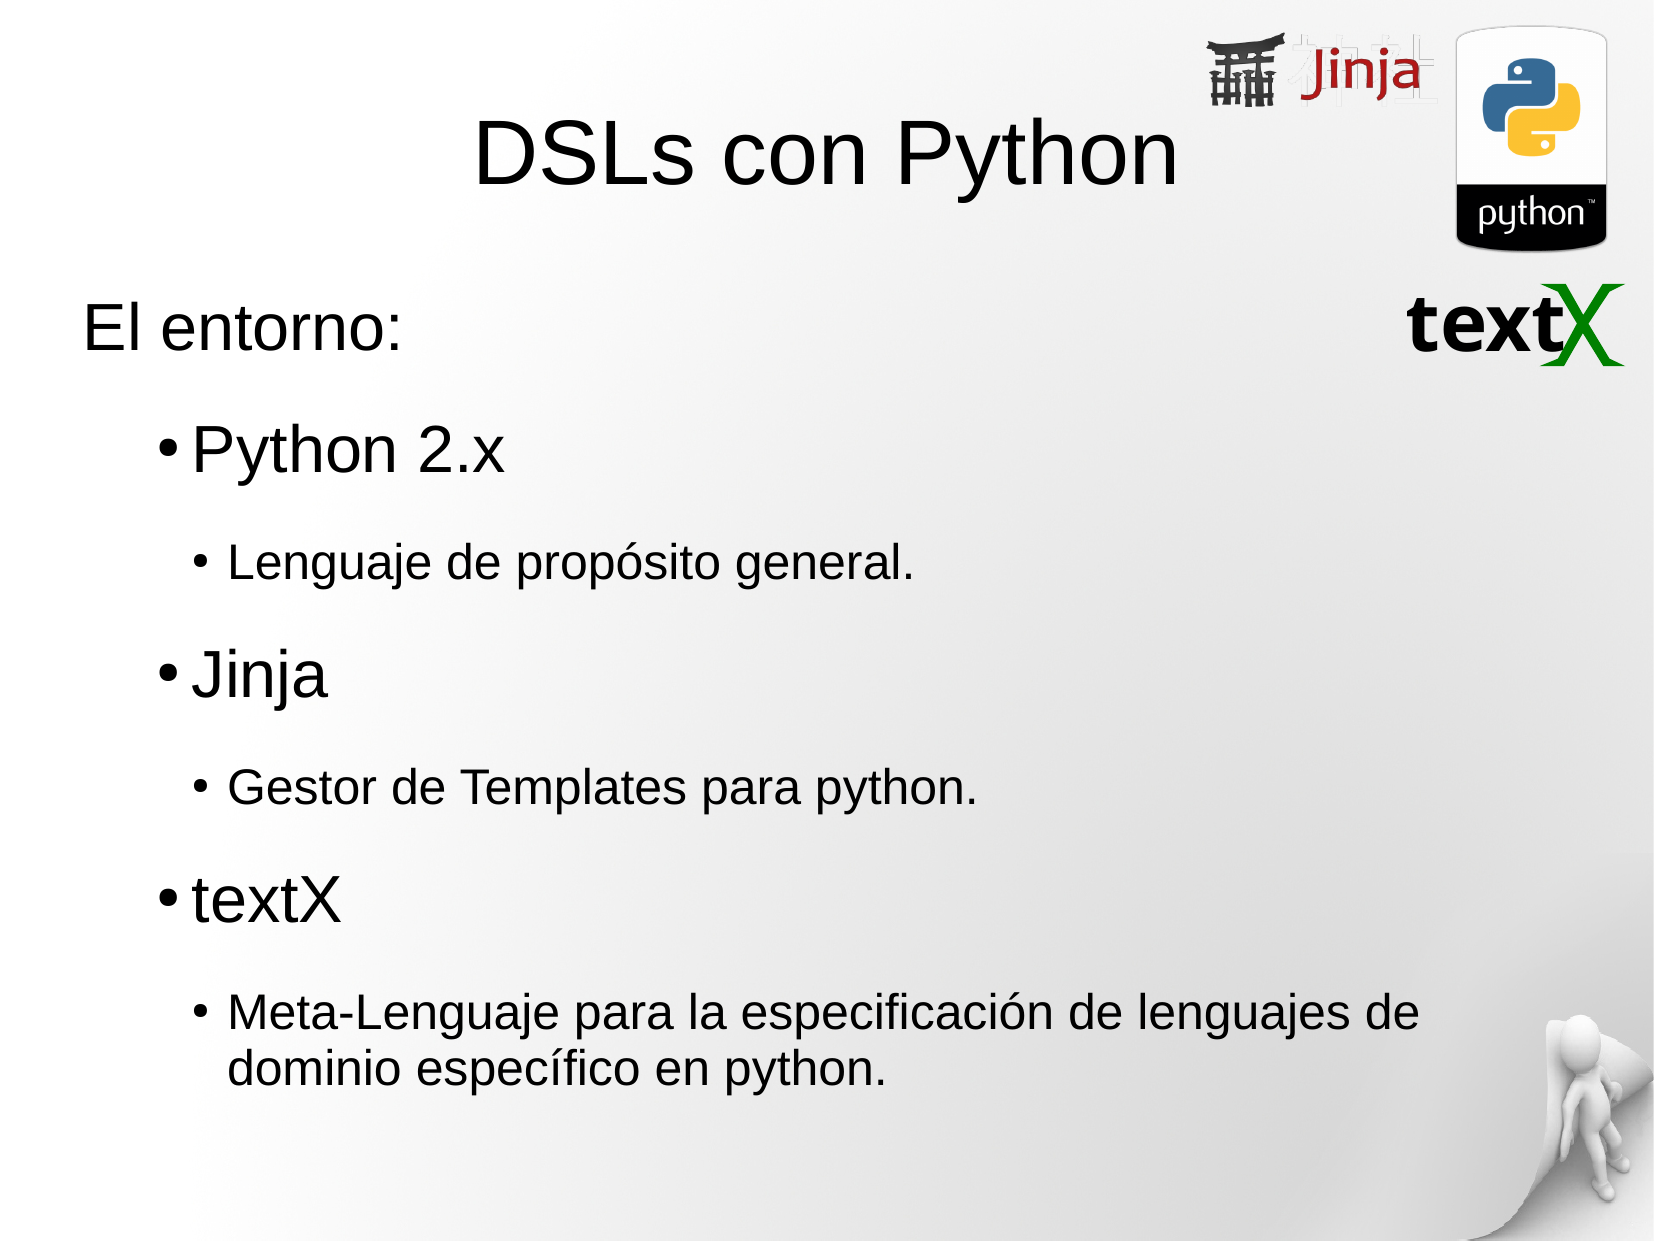

# DSLs con Python
El entorno:
Python 2.x
Lenguaje de propósito general.
Jinja
Gestor de Templates para python.
textX
Meta-Lenguaje para la especificación de lenguajes de dominio específico en python.